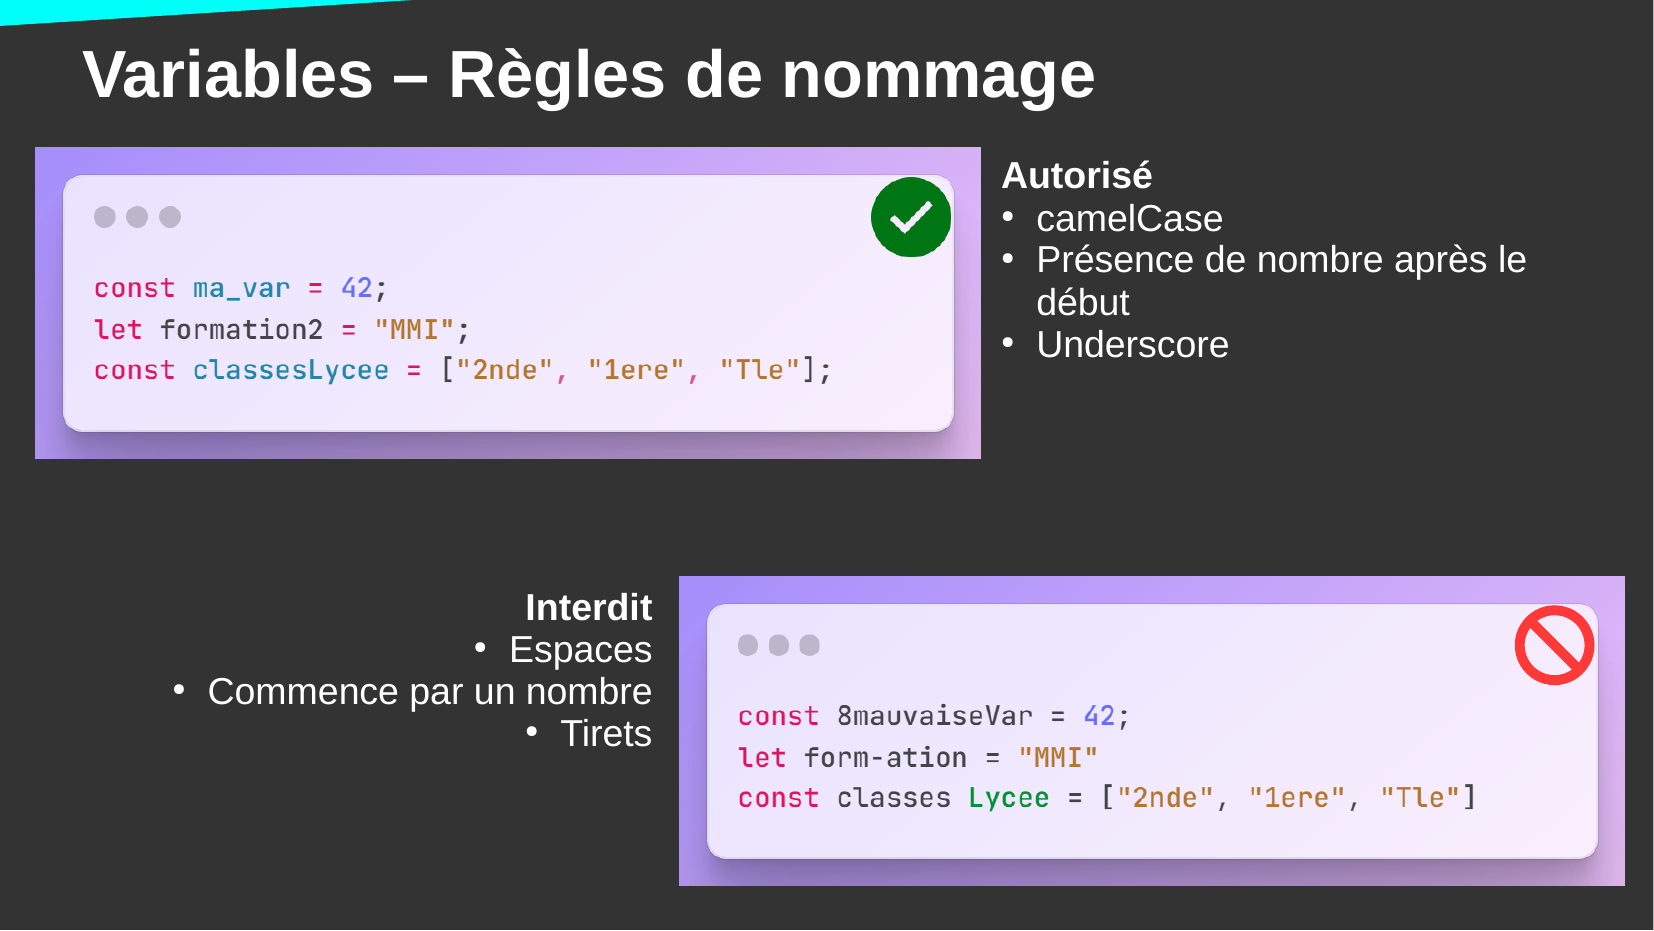

# Variables – Règles de nommage
Autorisé
camelCase
Présence de nombre après le début
Underscore
Interdit
Espaces
Commence par un nombre
Tirets